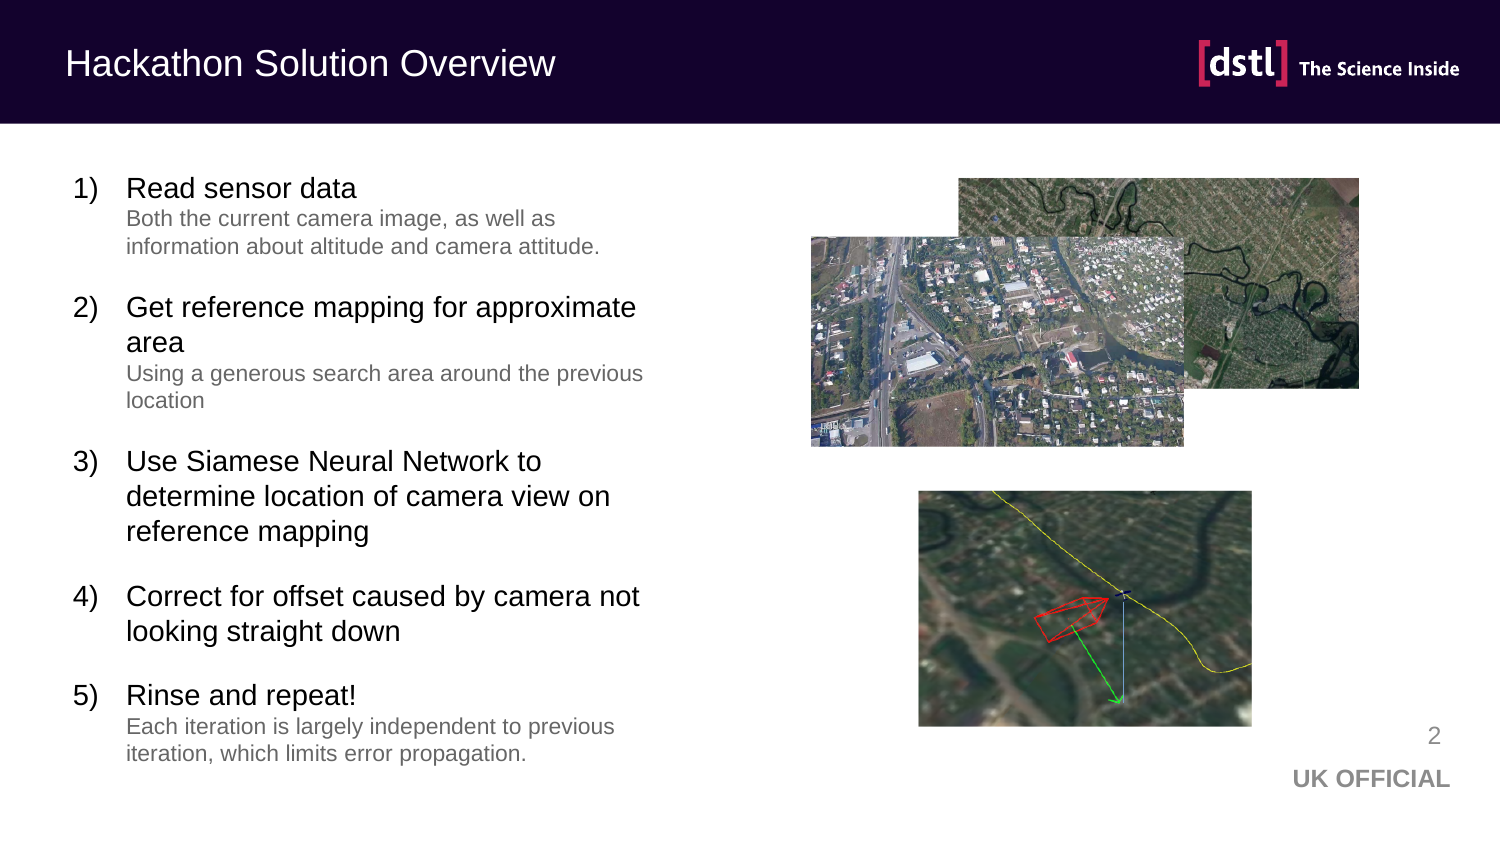

# Hackathon Solution Overview
Read sensor data
Both the current camera image, as well as information about altitude and camera attitude.
Get reference mapping for approximate area
Using a generous search area around the previous location
Use Siamese Neural Network to determine location of camera view on reference mapping
Correct for offset caused by camera not looking straight down
Rinse and repeat!
Each iteration is largely independent to previous iteration, which limits error propagation.
2
UK OFFICIAL